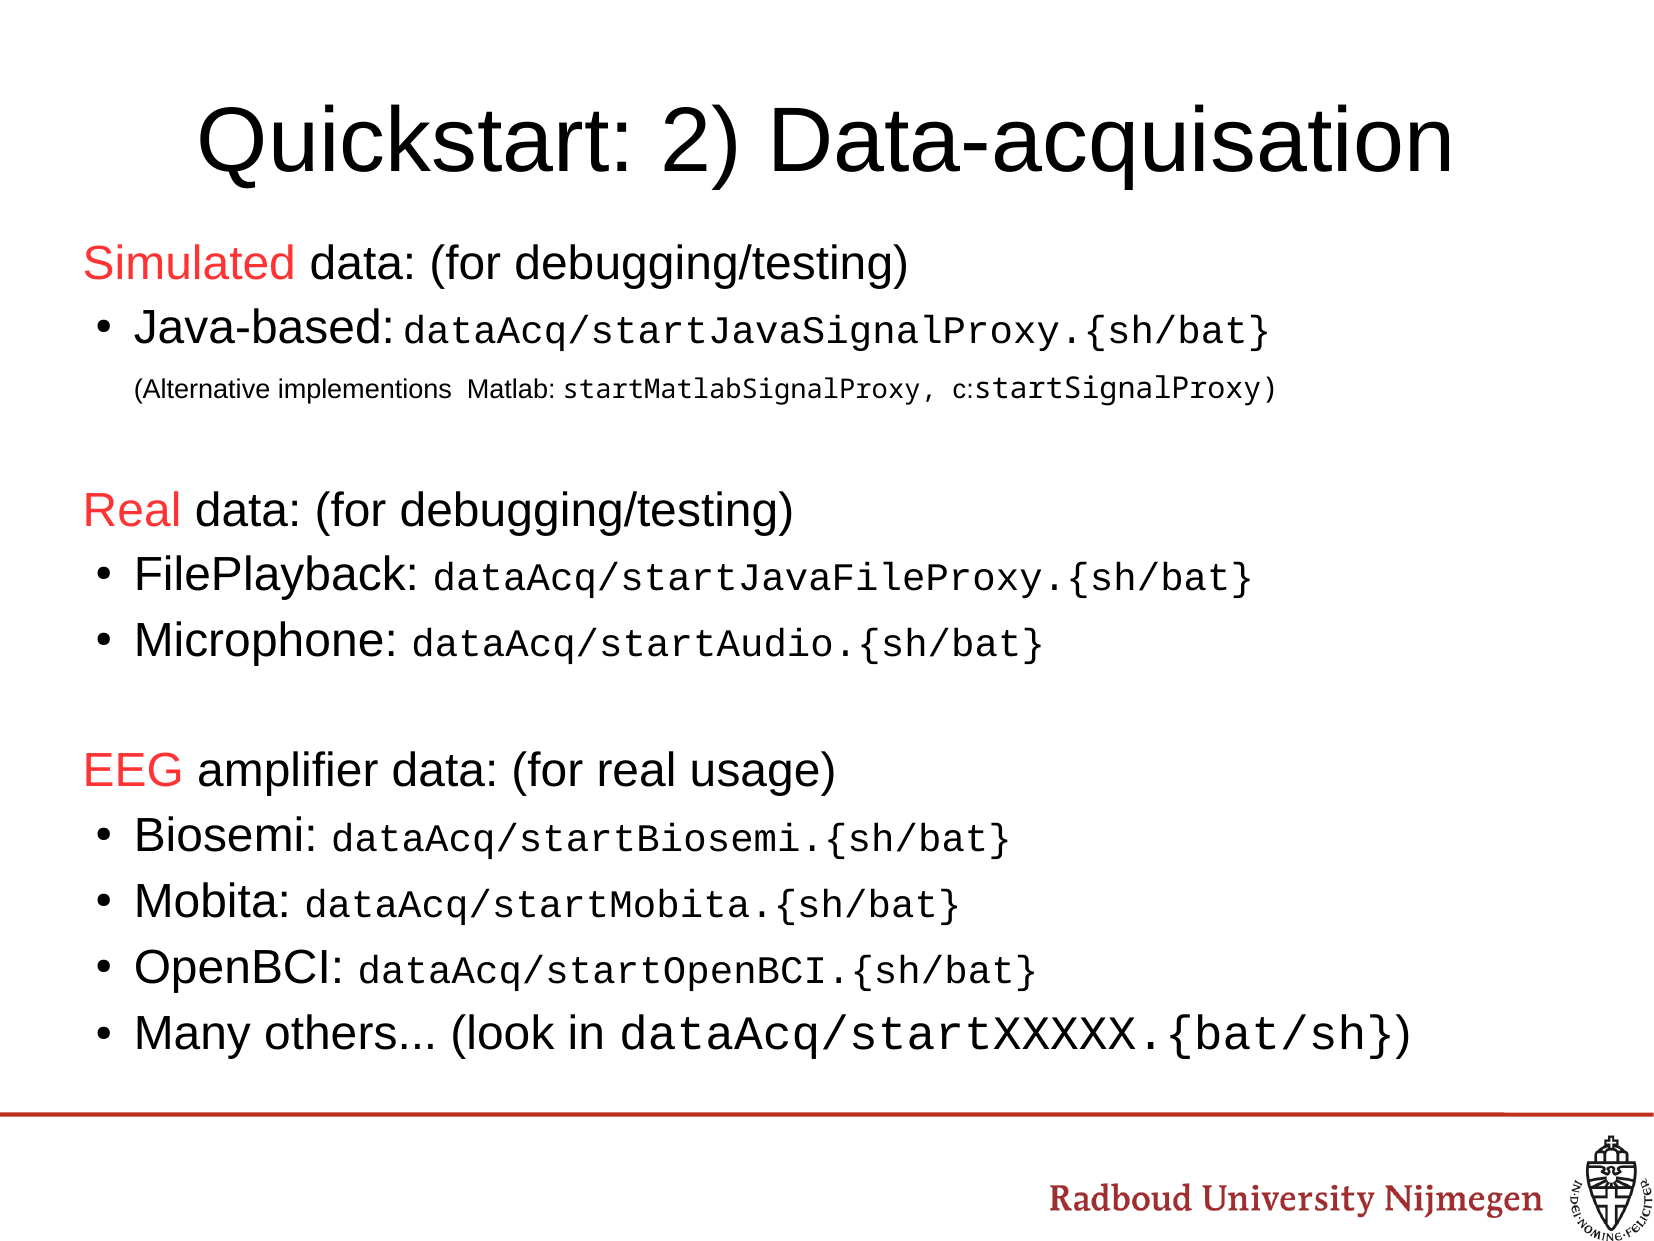

# Quickstart: 2) Data-acquisation
Simulated data: (for debugging/testing)
Java-based: dataAcq/startJavaSignalProxy.{sh/bat}
(Alternative implementions Matlab: startMatlabSignalProxy, c:startSignalProxy)
Real data: (for debugging/testing)
FilePlayback: dataAcq/startJavaFileProxy.{sh/bat}
Microphone: dataAcq/startAudio.{sh/bat}
EEG amplifier data: (for real usage)
Biosemi: dataAcq/startBiosemi.{sh/bat}
Mobita: dataAcq/startMobita.{sh/bat}
OpenBCI: dataAcq/startOpenBCI.{sh/bat}
Many others... (look in dataAcq/startXXXXX.{bat/sh})